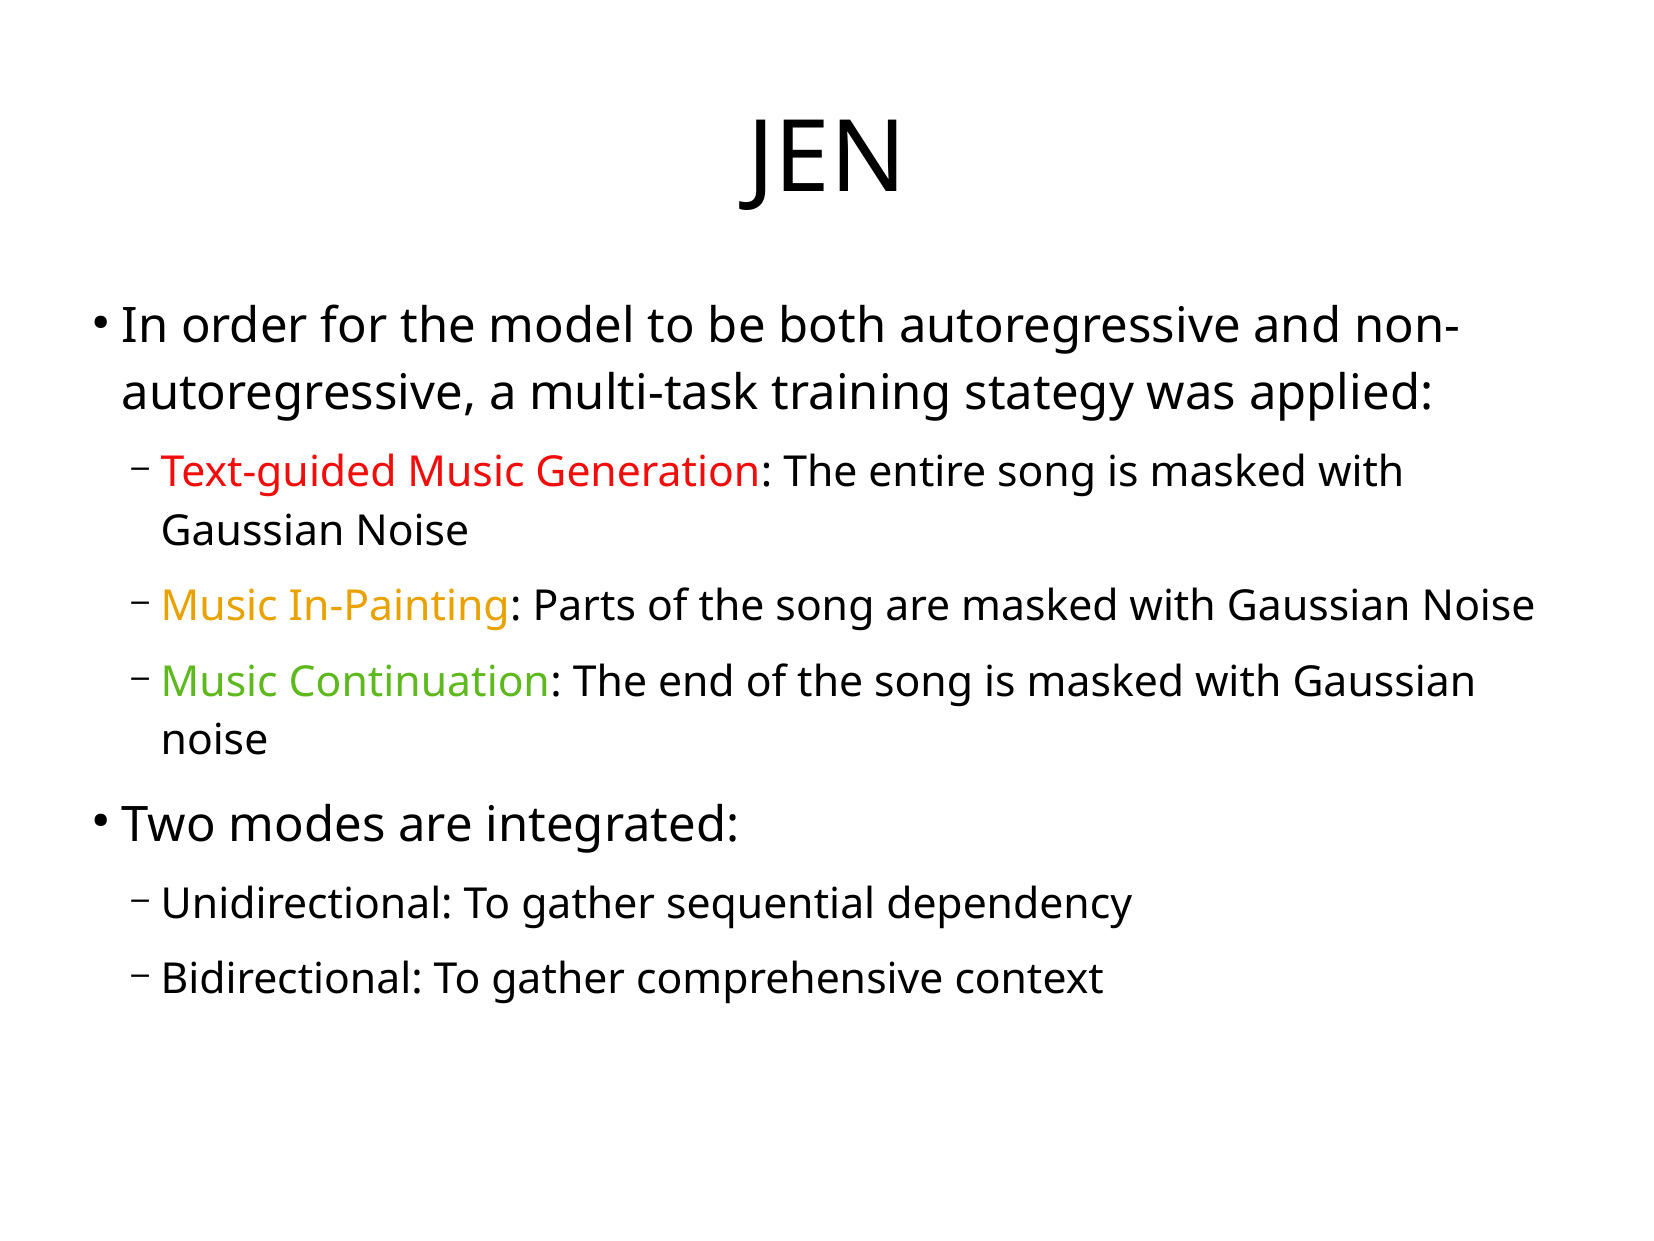

# JEN
In order for the model to be both autoregressive and non-autoregressive, a multi-task training stategy was applied:
Text-guided Music Generation: The entire song is masked with Gaussian Noise
Music In-Painting: Parts of the song are masked with Gaussian Noise
Music Continuation: The end of the song is masked with Gaussian noise
Two modes are integrated:
Unidirectional: To gather sequential dependency
Bidirectional: To gather comprehensive context